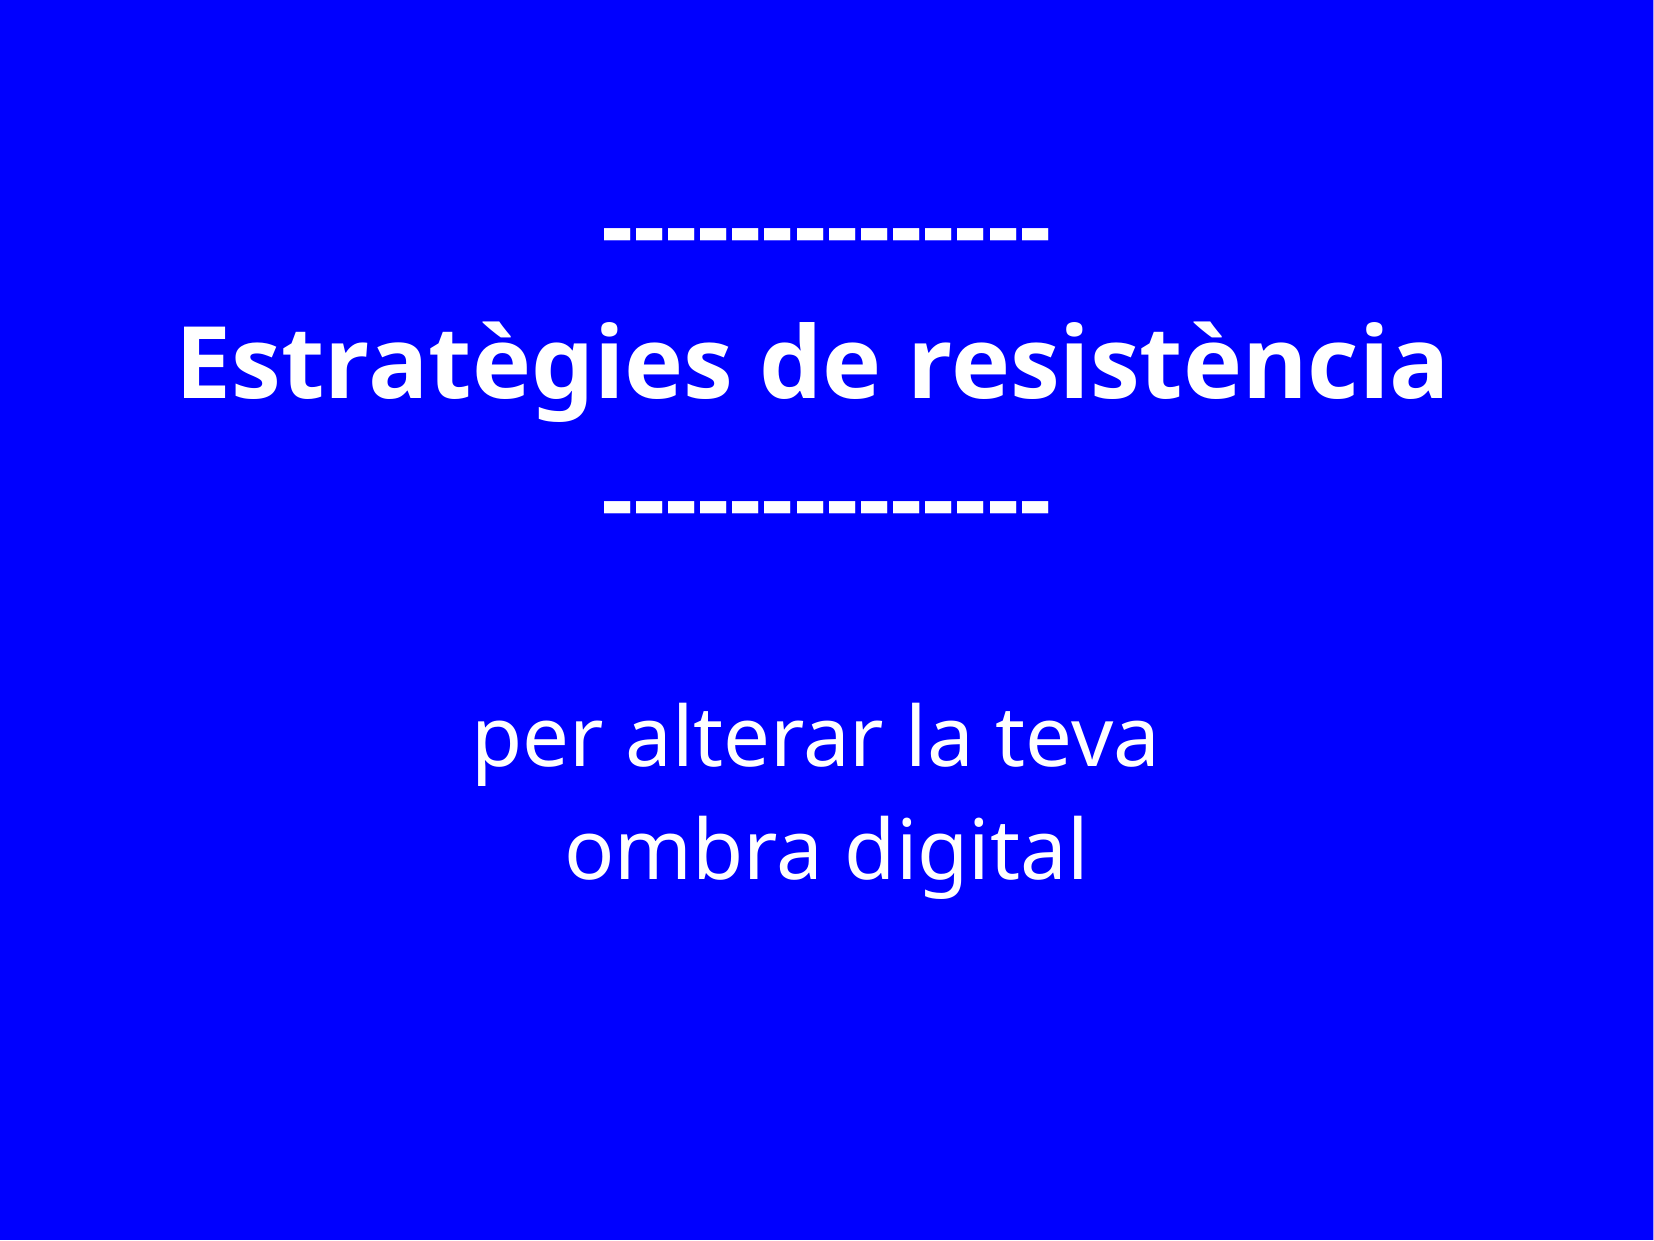

# --------------
Estratègies de resistència
--------------
per alterar la teva
ombra digital